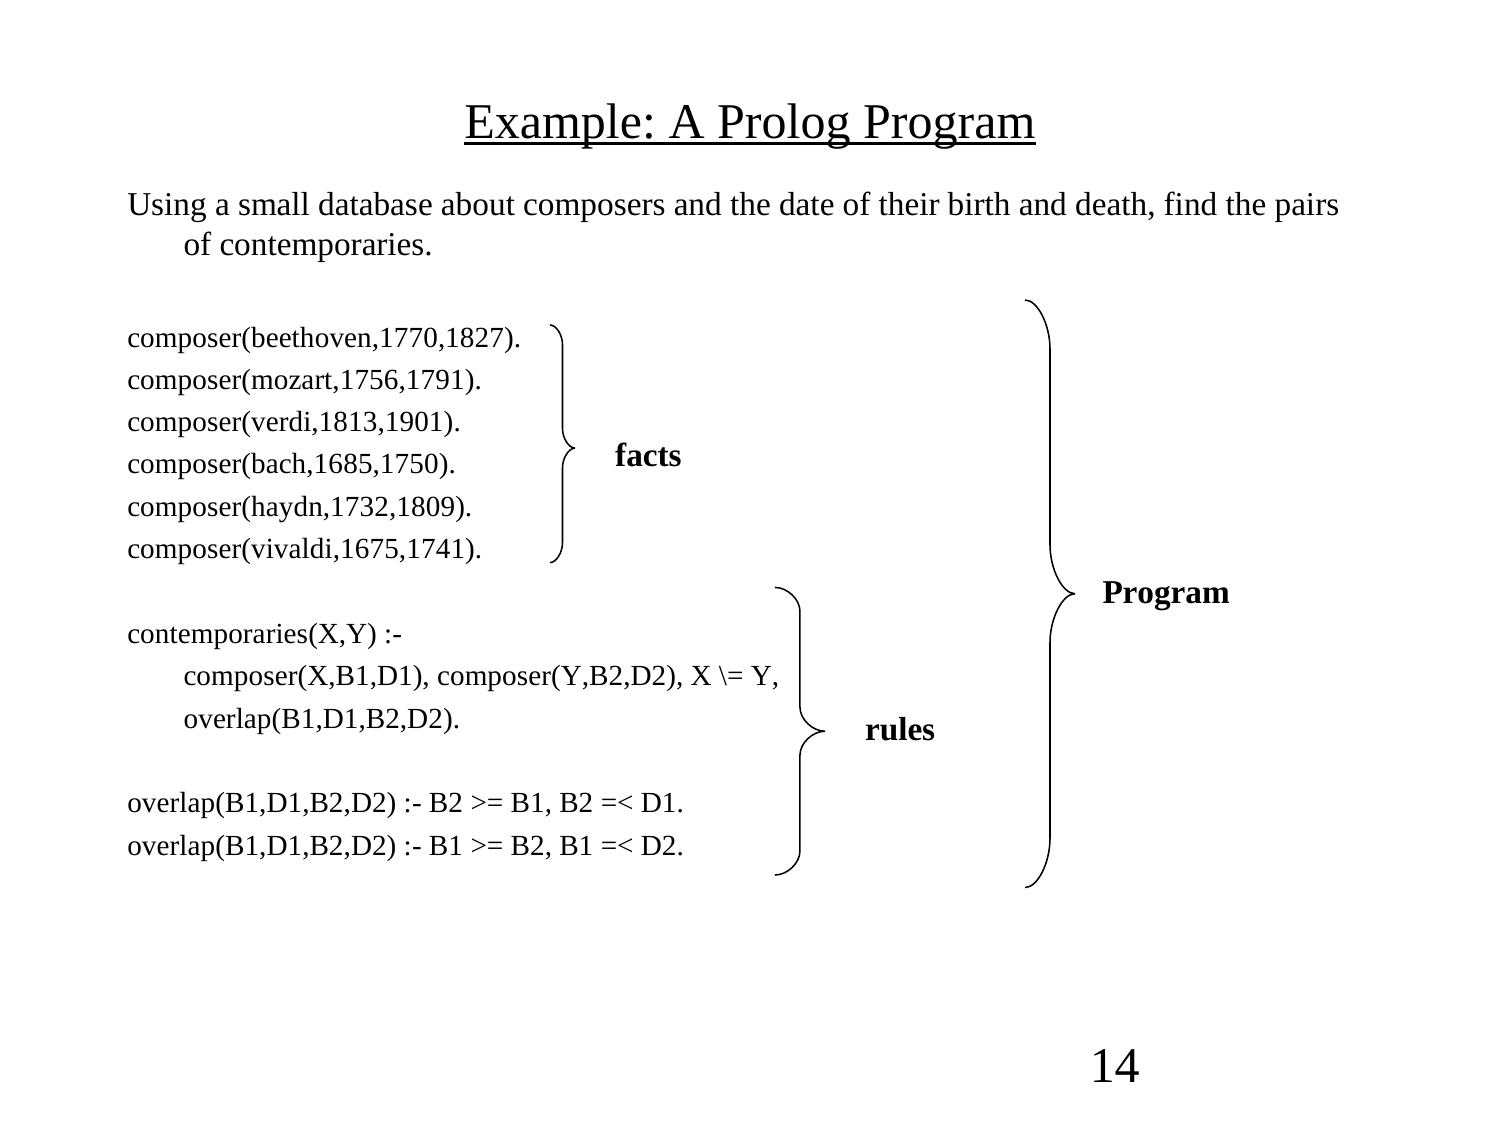

# Example: A Prolog Program
Using a small database about composers and the date of their birth and death, find the pairs of contemporaries.
composer(beethoven,1770,1827).
composer(mozart,1756,1791).
composer(verdi,1813,1901).
composer(bach,1685,1750).
composer(haydn,1732,1809).
composer(vivaldi,1675,1741).
contemporaries(X,Y) :-
	composer(X,B1,D1), composer(Y,B2,D2), X \= Y,
	overlap(B1,D1,B2,D2).
overlap(B1,D1,B2,D2) :- B2 >= B1, B2 =< D1.
overlap(B1,D1,B2,D2) :- B1 >= B2, B1 =< D2.
facts
Program
rules
14